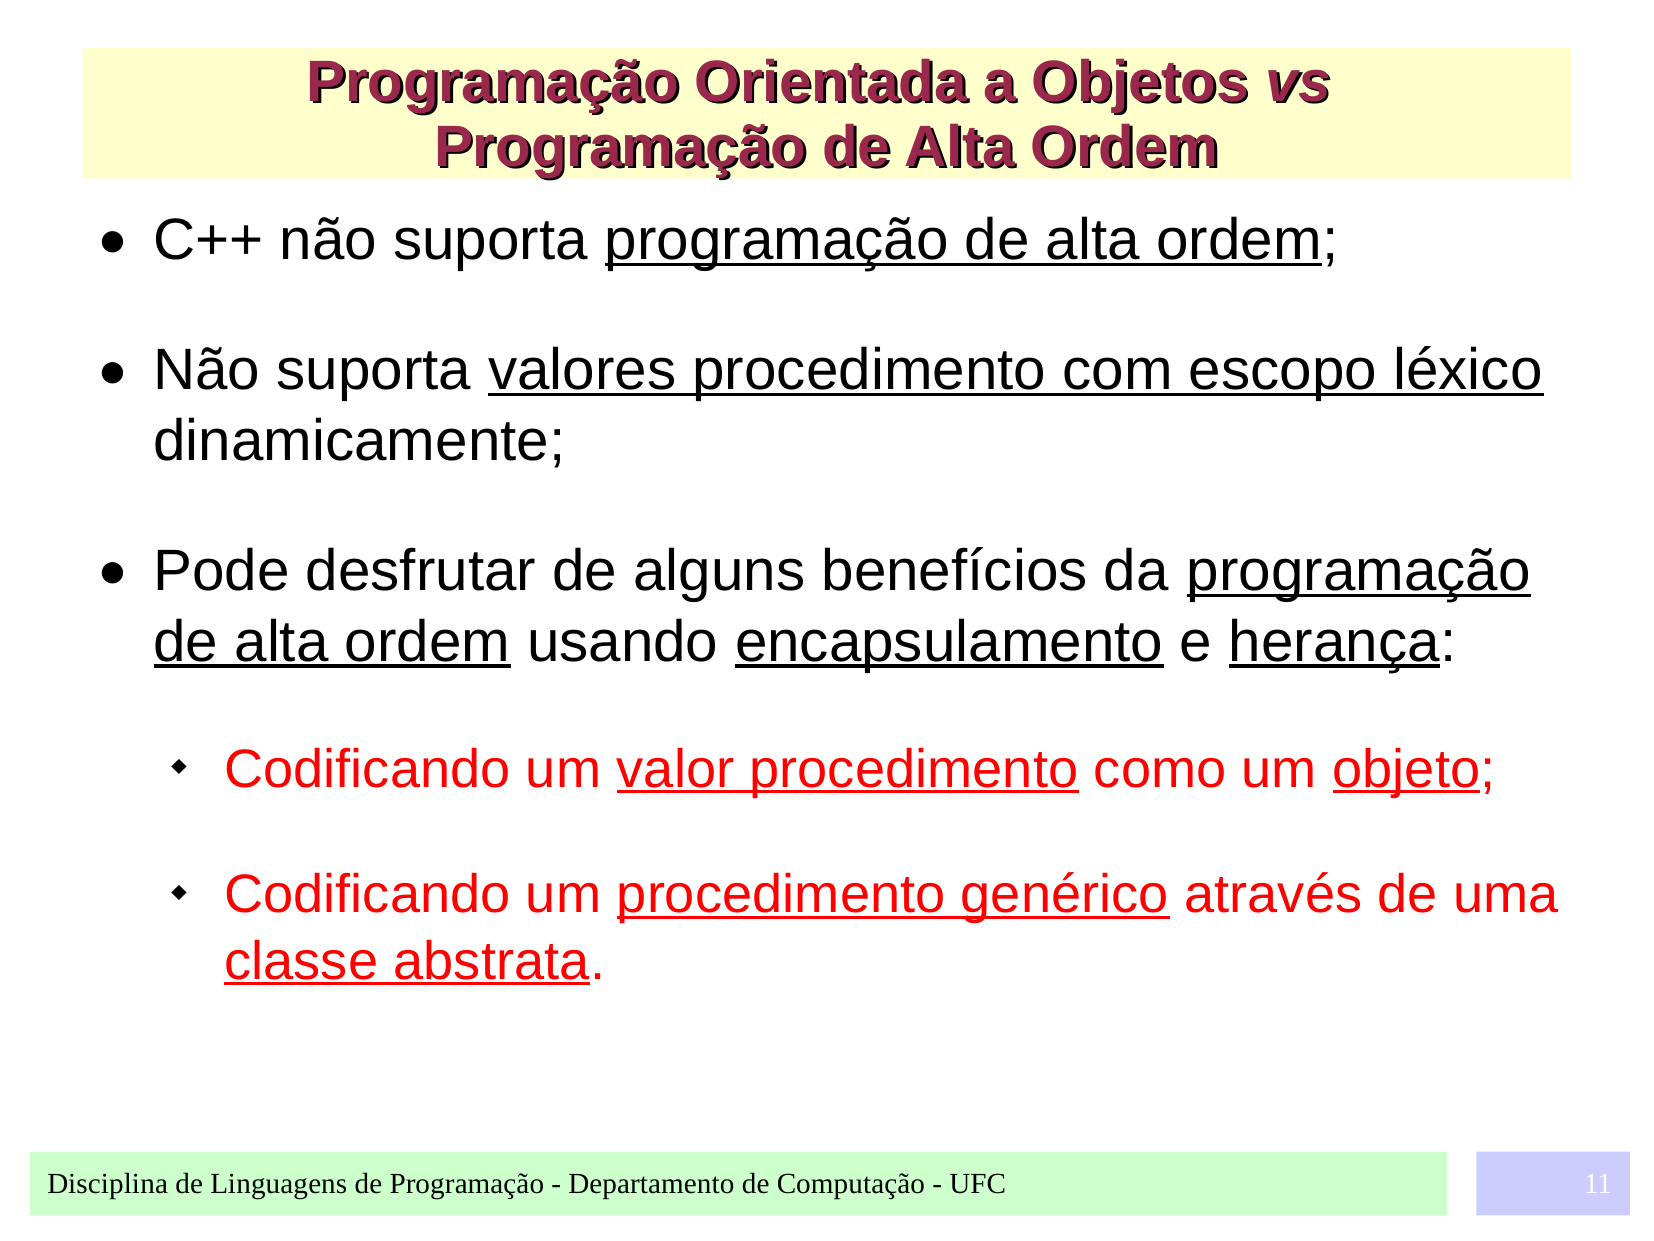

# Programação Orientada a Objetos vs Programação de Alta Ordem
C++ não suporta programação de alta ordem;
Não suporta valores procedimento com escopo léxico dinamicamente;
Pode desfrutar de alguns benefícios da programação de alta ordem usando encapsulamento e herança:
Codificando um valor procedimento como um objeto;
Codificando um procedimento genérico através de uma classe abstrata.
Disciplina de Linguagens de Programação - Departamento de Computação - UFC
11